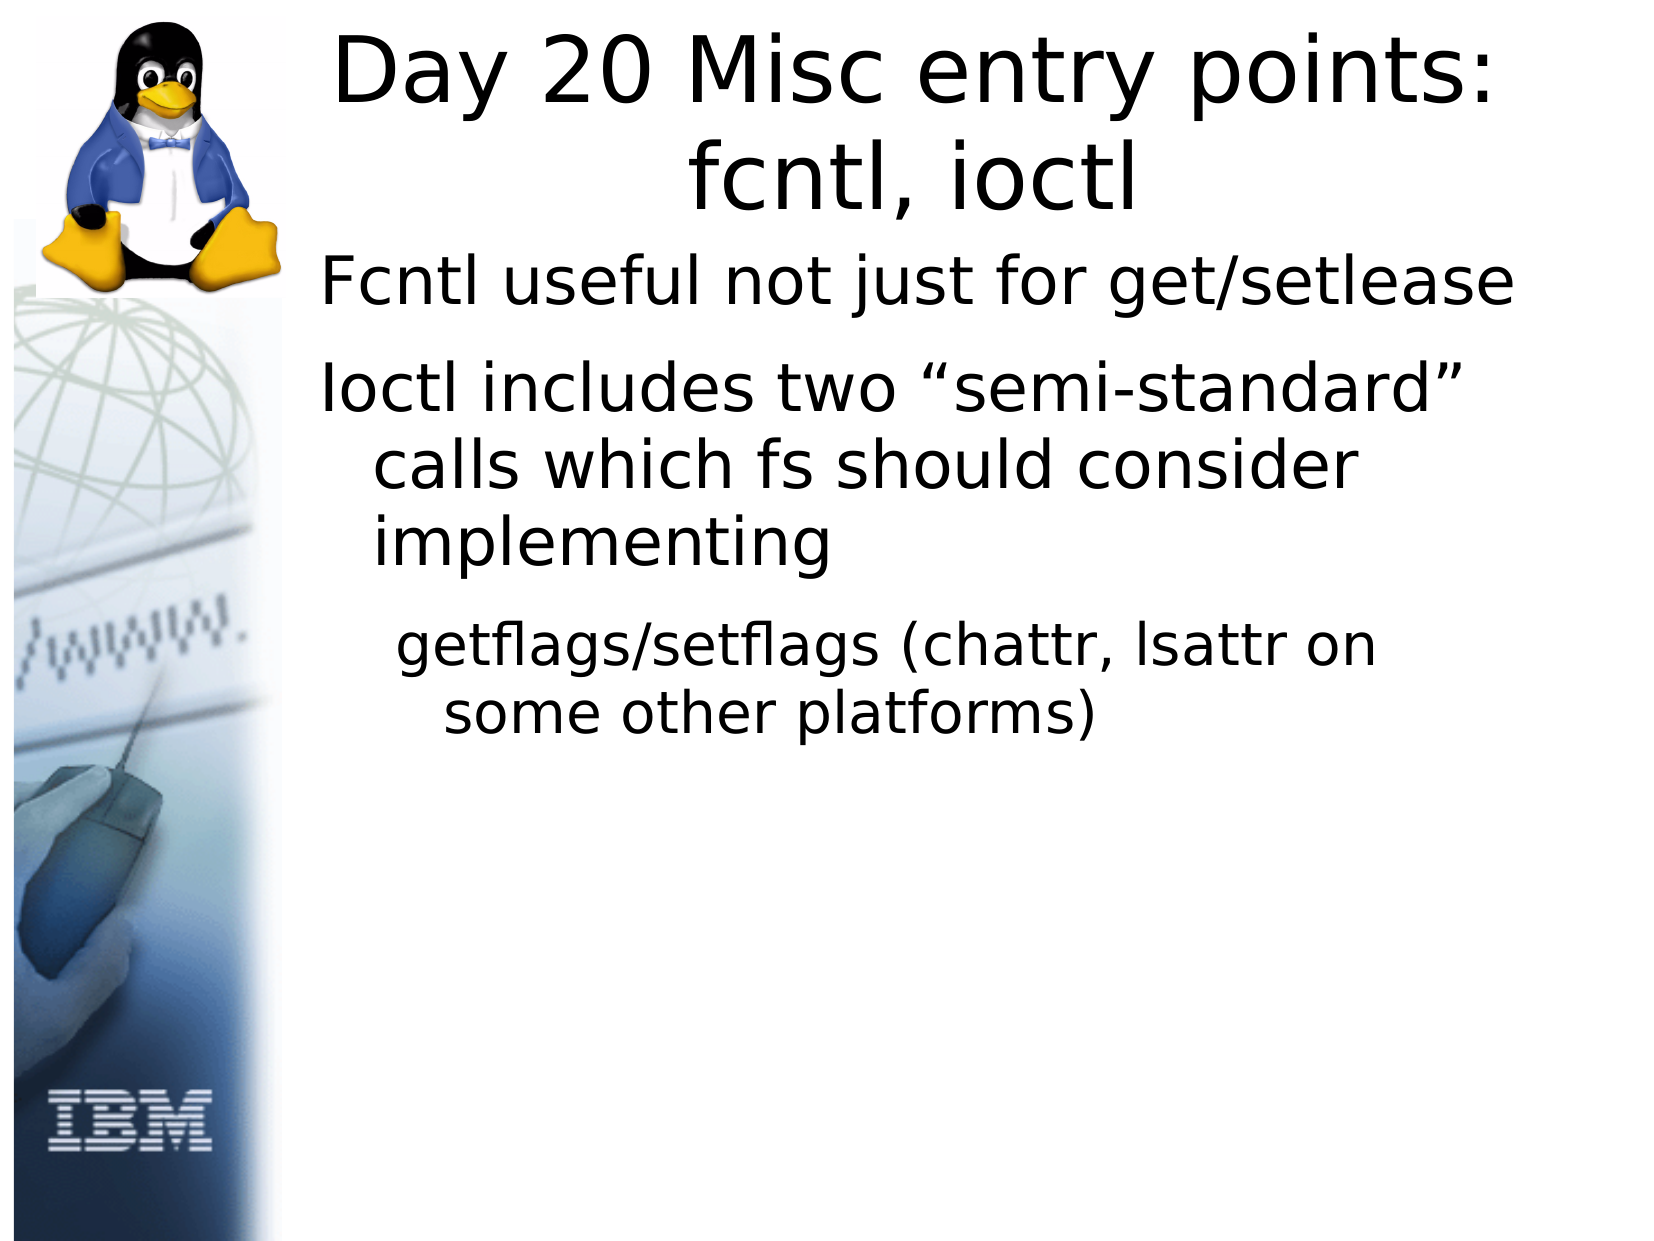

# Day 20 Misc entry points: fcntl, ioctl
Fcntl useful not just for get/setlease
Ioctl includes two “semi-standard” calls which fs should consider implementing
getflags/setflags (chattr, lsattr on some other platforms)